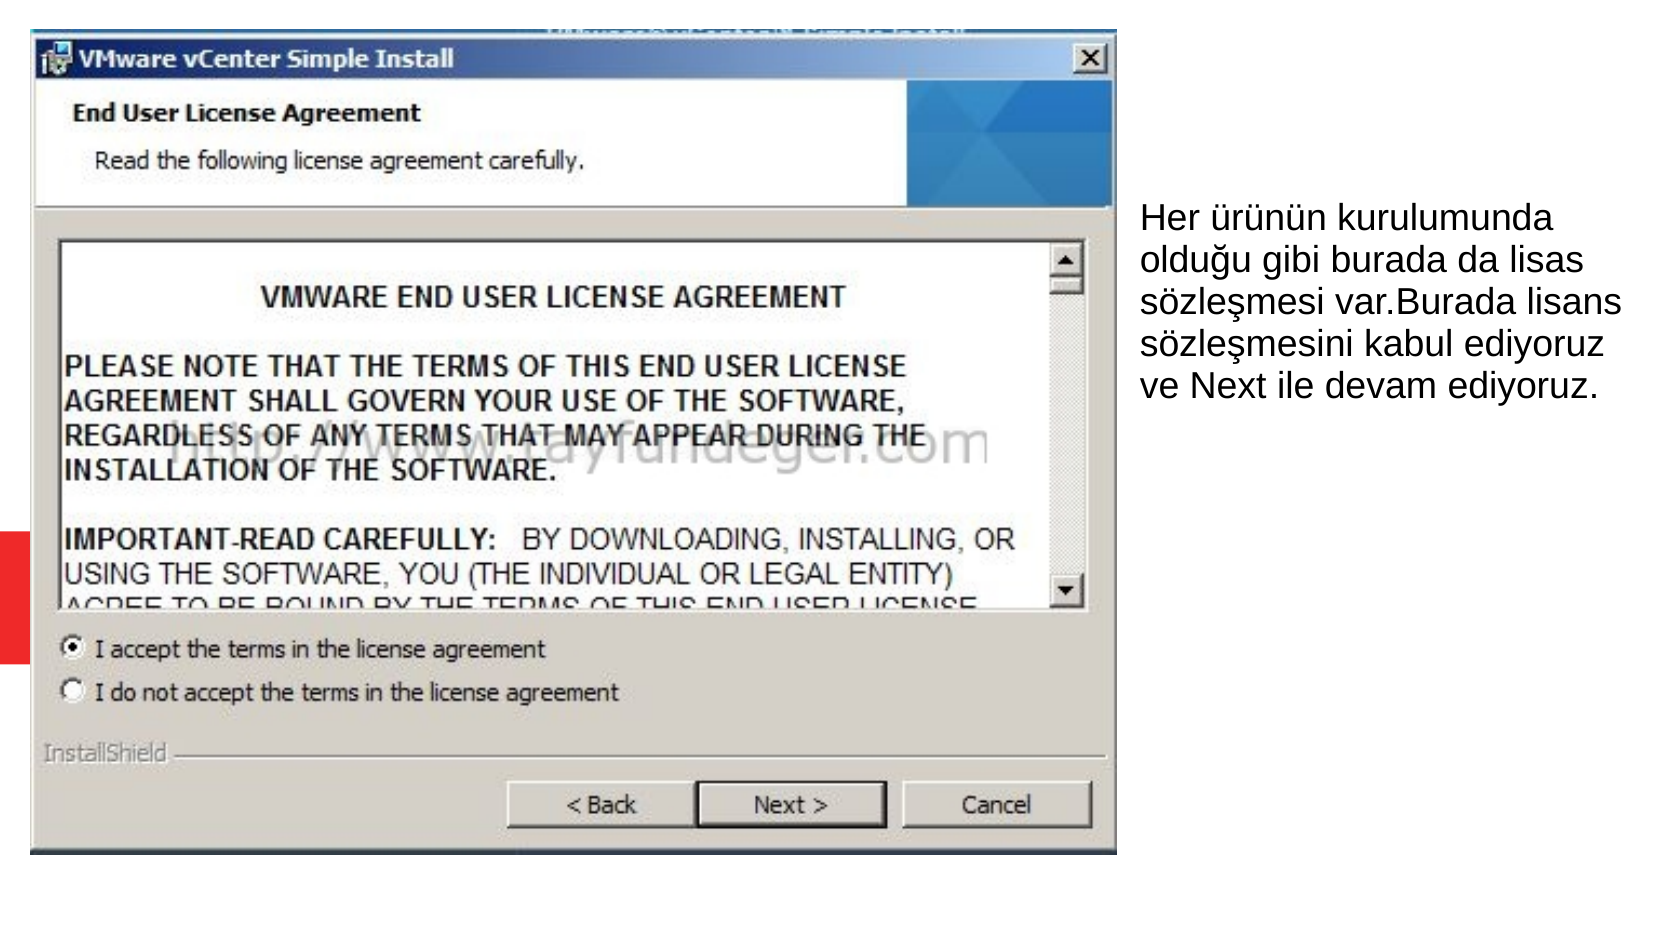

Her ürünün kurulumunda olduğu gibi burada da lisas sözleşmesi var.Burada lisans sözleşmesini kabul ediyoruz ve Next ile devam ediyoruz.